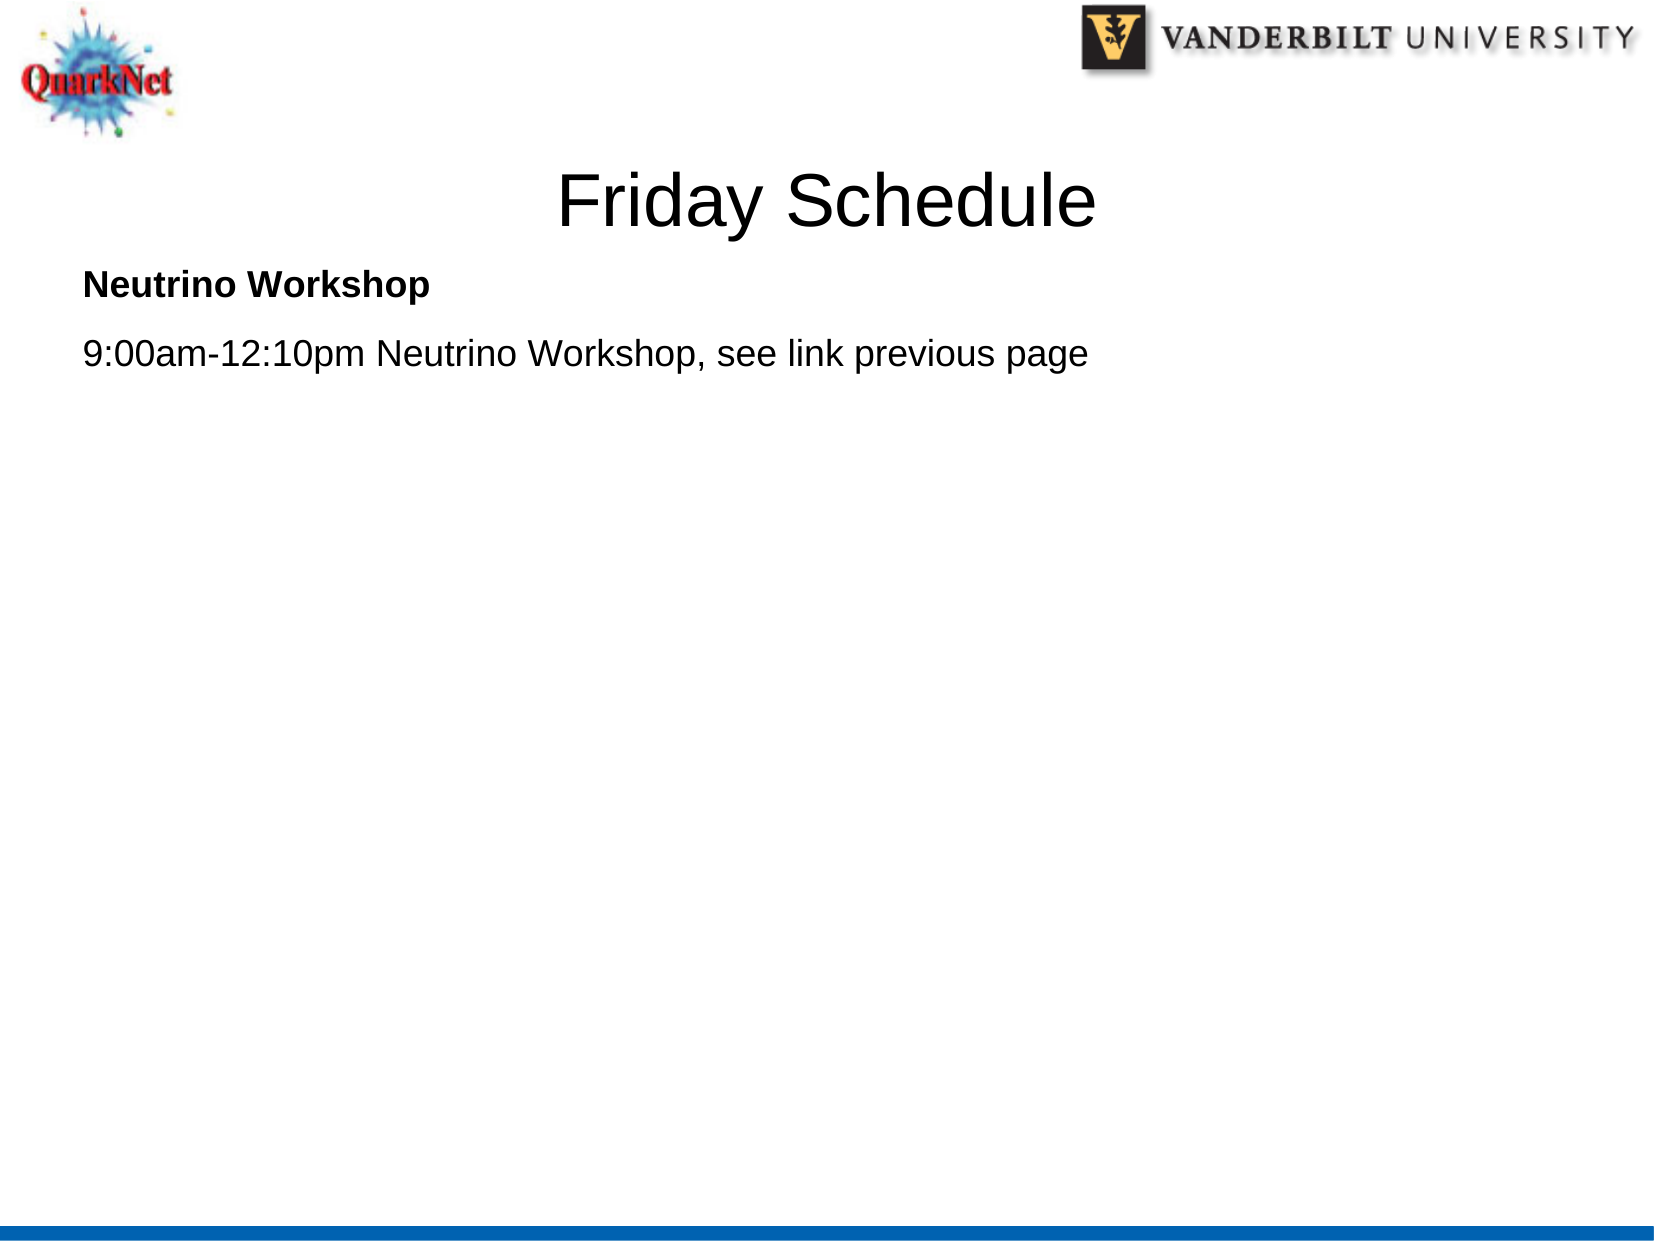

# Friday Schedule
Neutrino Workshop
9:00am-12:10pm Neutrino Workshop, see link previous page